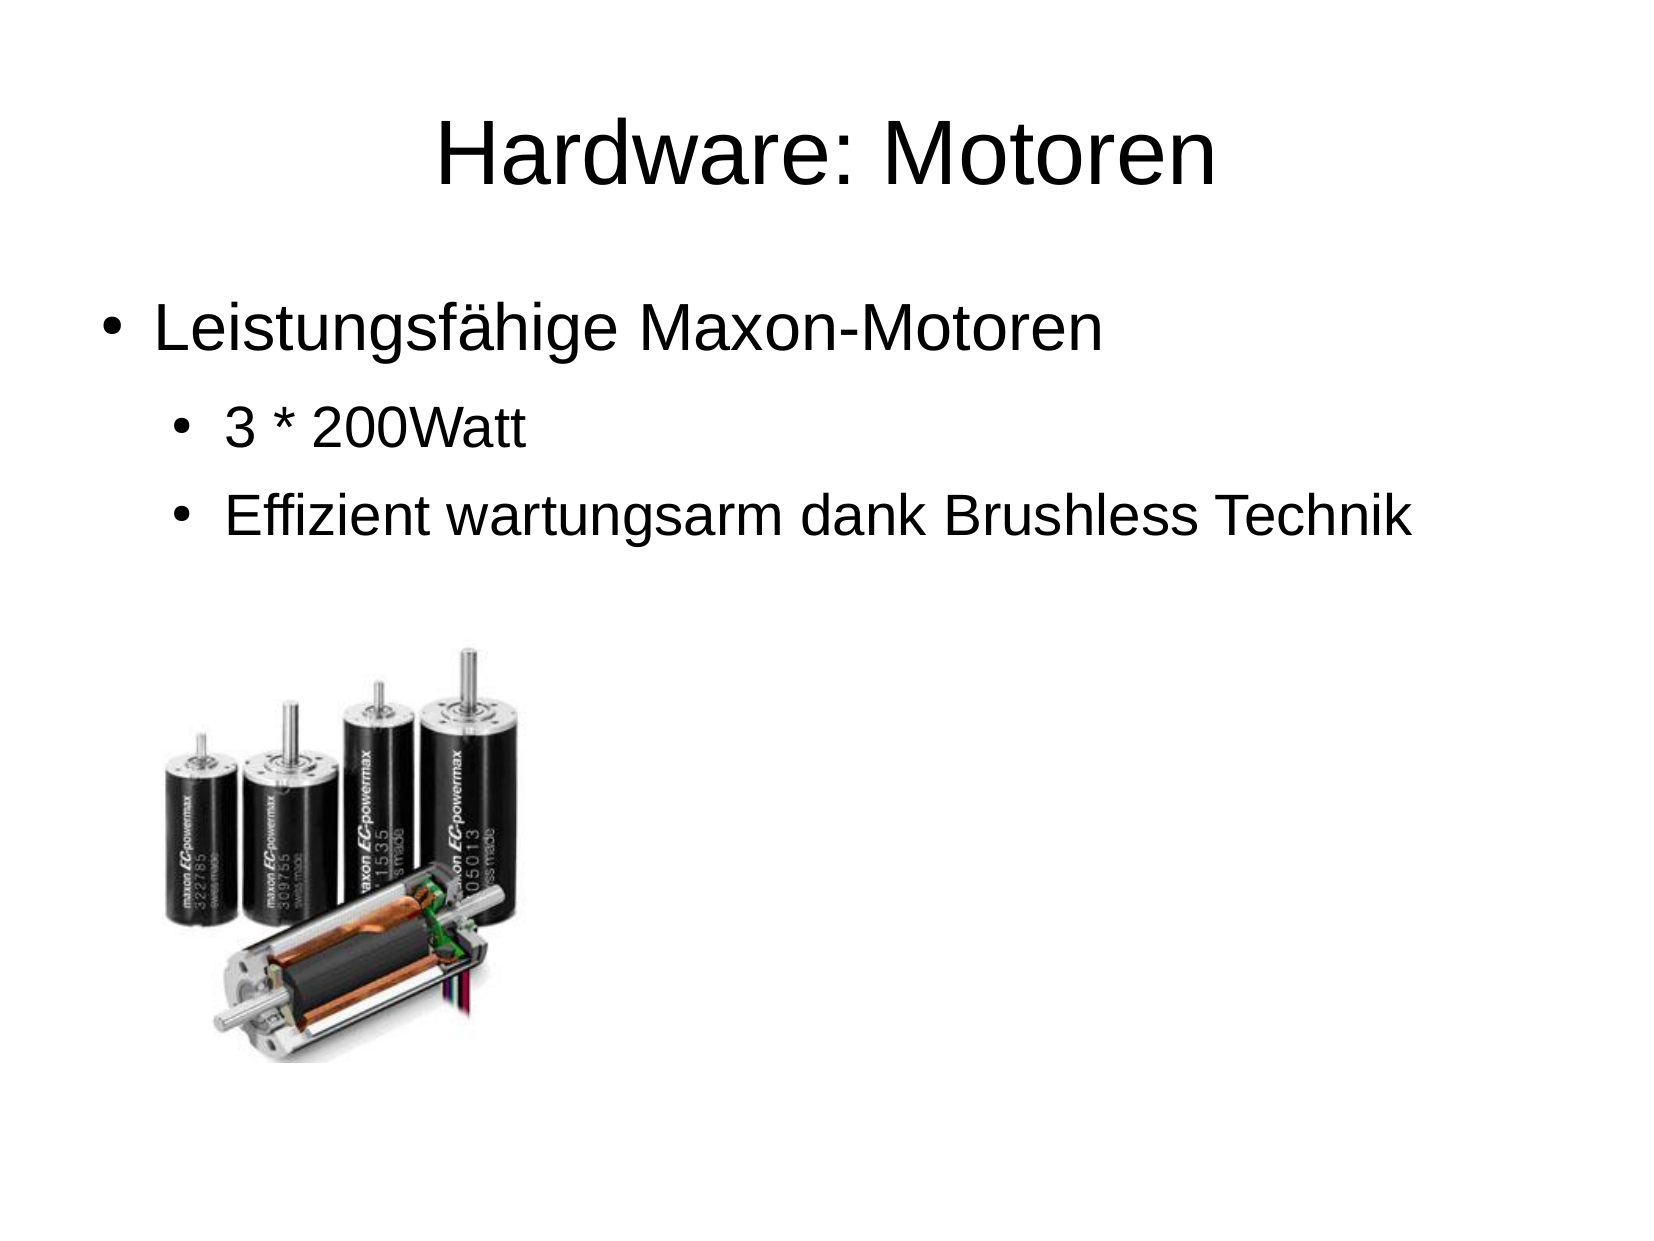

# Hardware: Motoren
Leistungsfähige Maxon-Motoren
3 * 200Watt
Effizient wartungsarm dank Brushless Technik